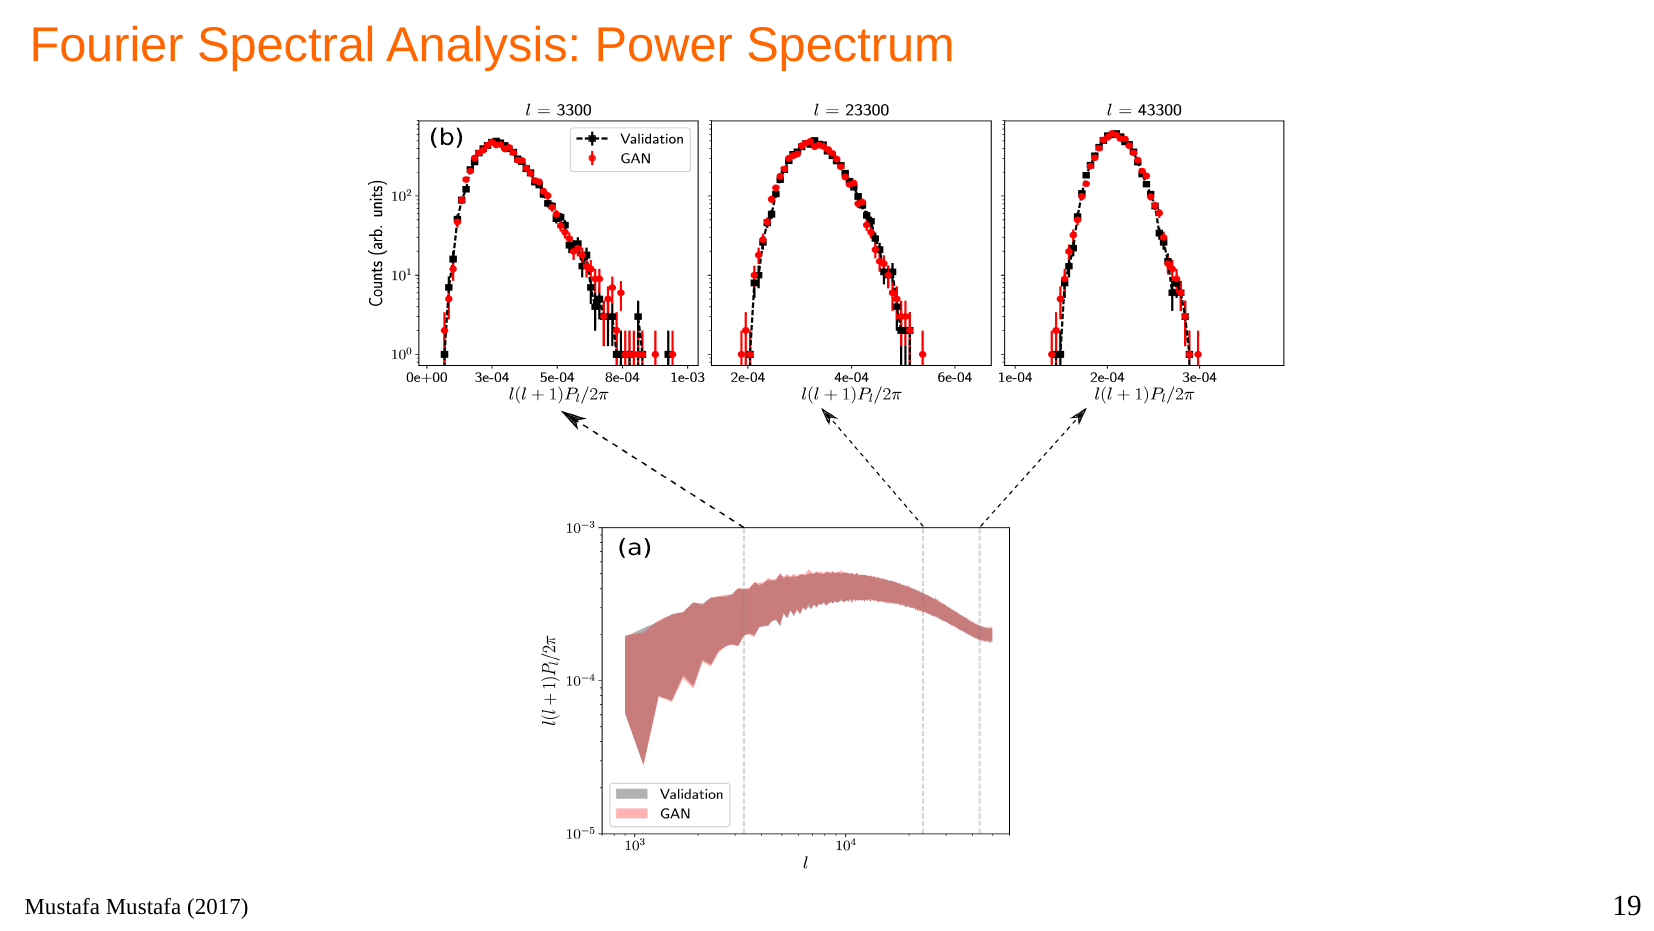

# Fourier Spectral Analysis: Power Spectrum
19
Mustafa Mustafa (2017)